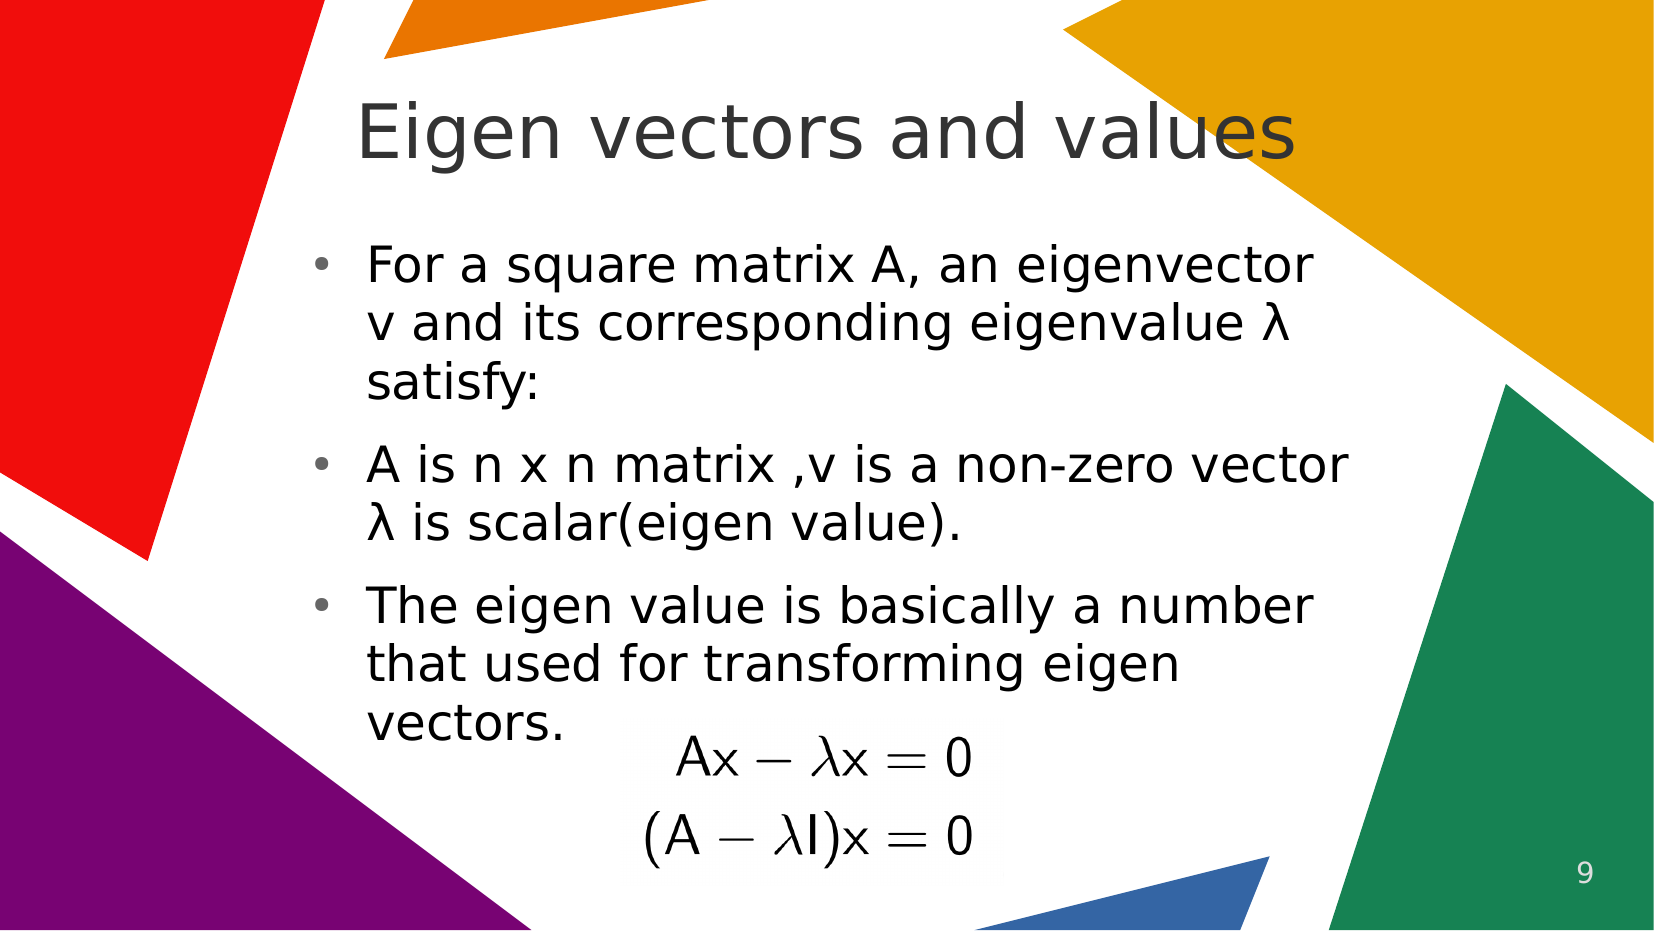

# Eigen vectors and values
For a square matrix A, an eigenvector v and its corresponding eigenvalue λ satisfy:
A is n x n matrix ,v is a non-zero vector λ is scalar(eigen value).
The eigen value is basically a number that used for transforming eigen vectors.
9